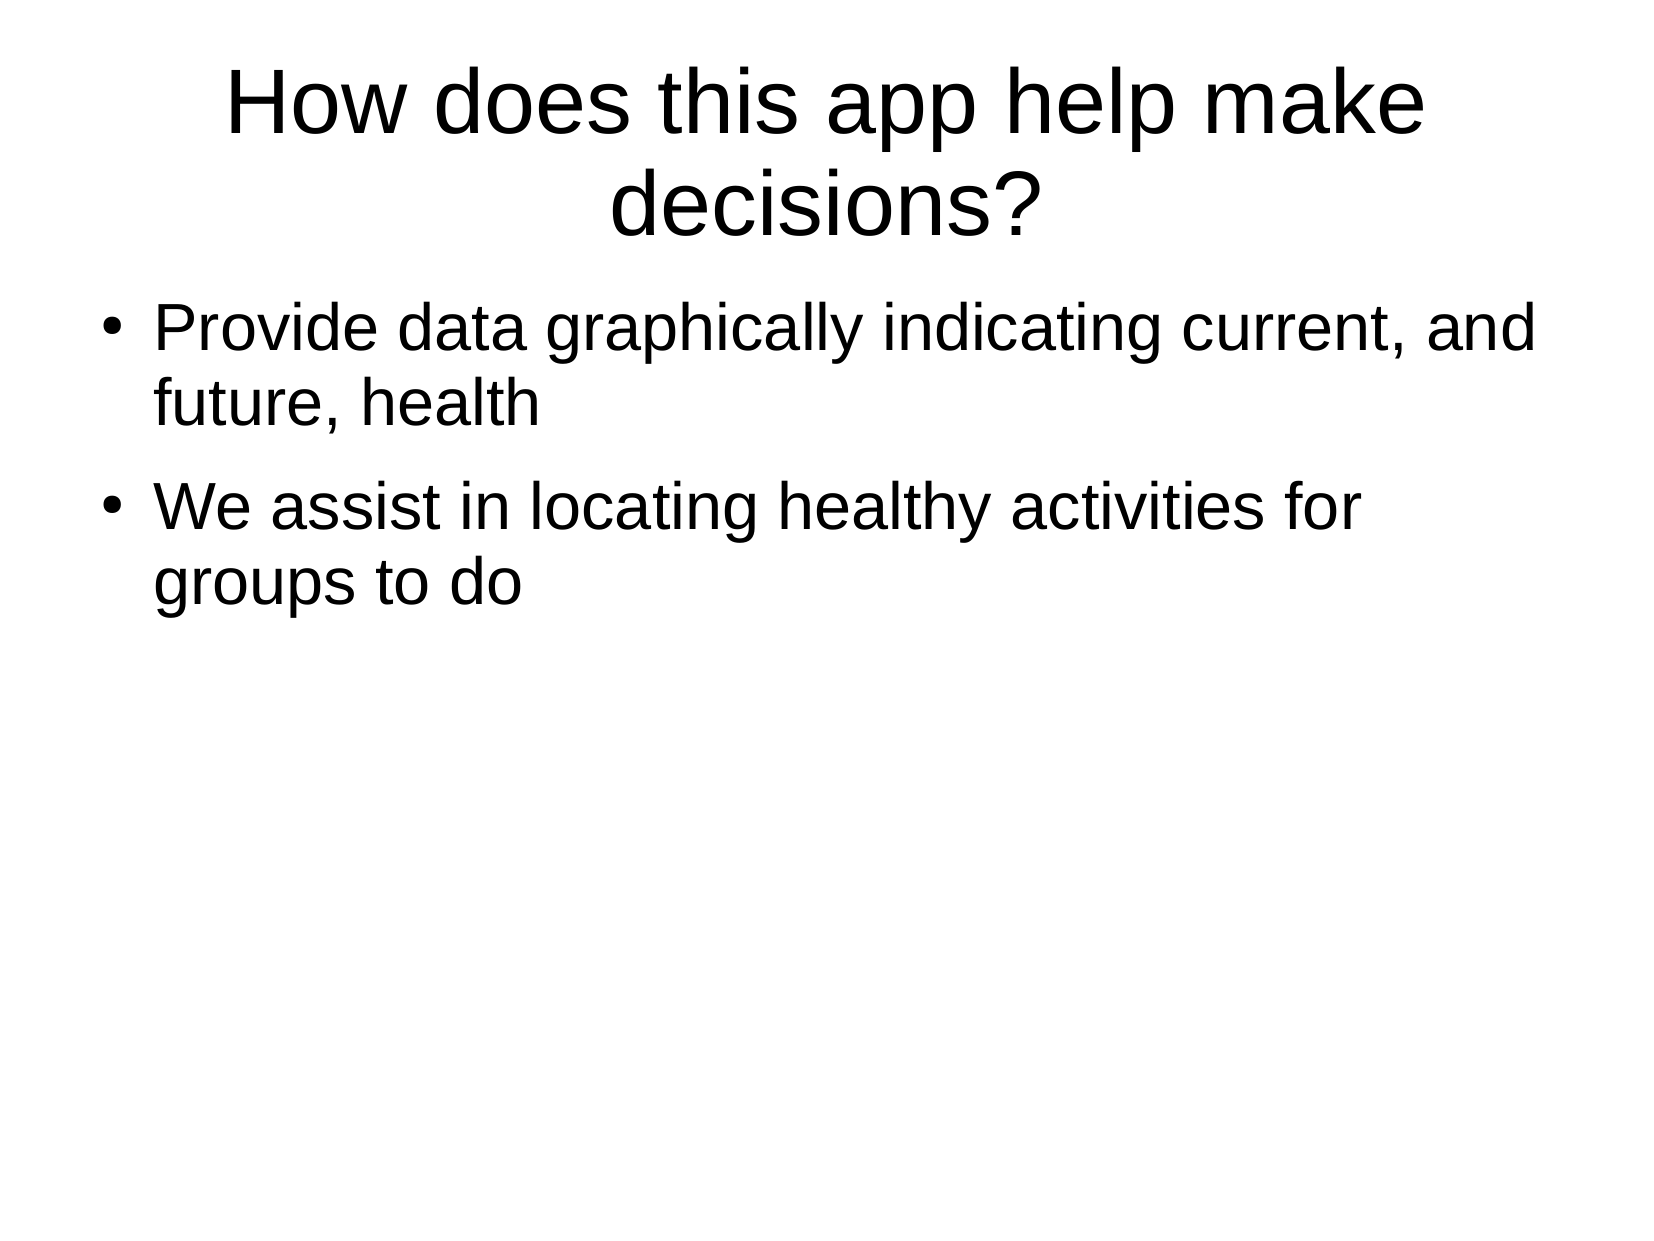

# How does this app help make decisions?
Provide data graphically indicating current, and future, health
We assist in locating healthy activities for groups to do